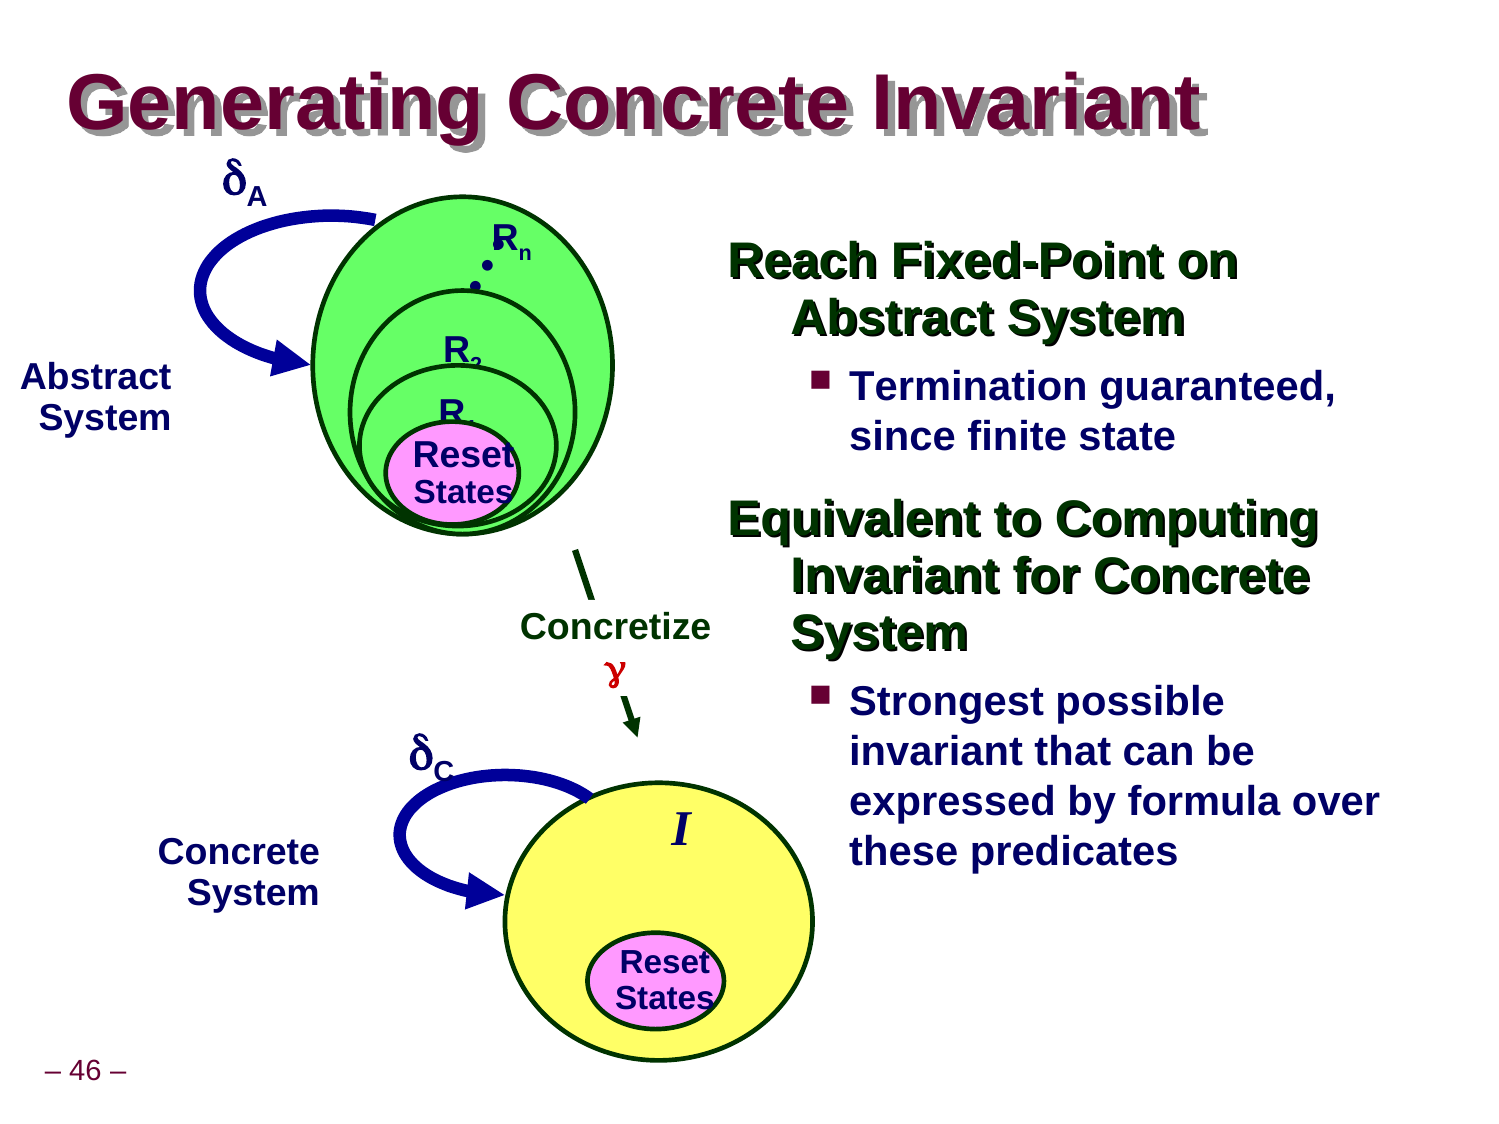

# Generating Concrete Invariant
A
Rn
• • •
R2
R1
Reset
States
Reach Fixed-Point on Abstract System
Termination guaranteed, since finite state
Equivalent to Computing Invariant for Concrete System
Strongest possible invariant that can be expressed by formula over these predicates
Abstract
System
Concretize

C
I
Reset
States
Concrete
System